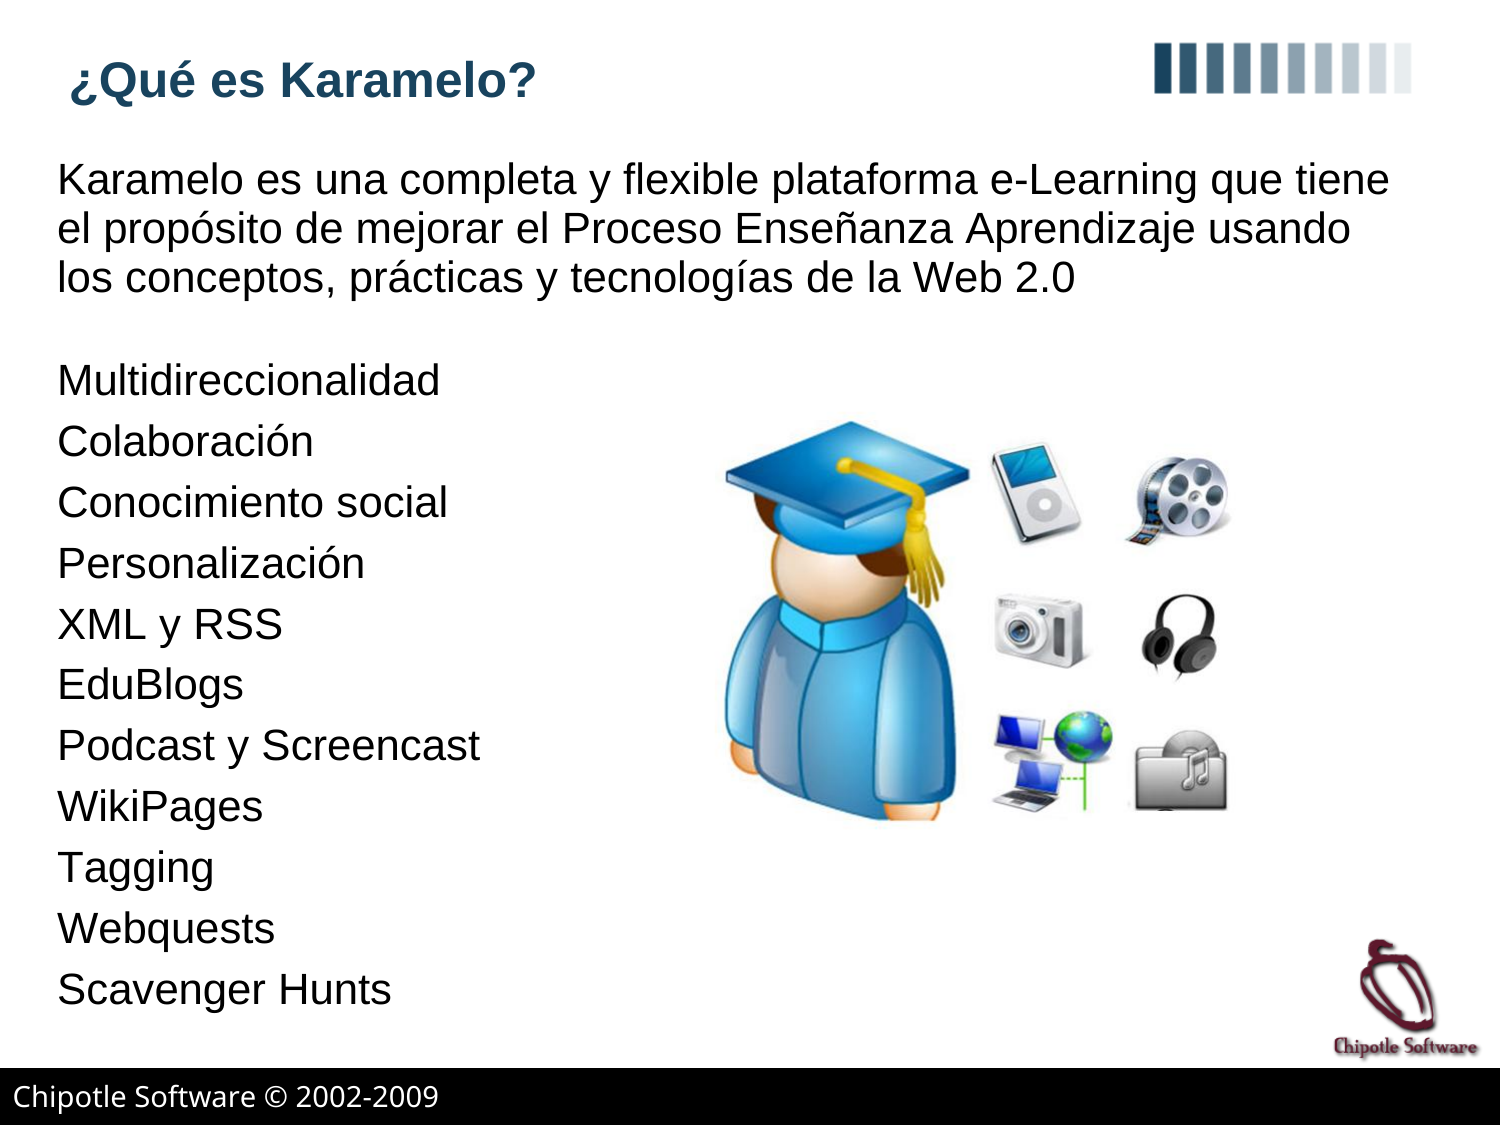

# ¿Qué es Karamelo?
Karamelo es una completa y flexible plataforma e-Learning que tiene el propósito de mejorar el Proceso Enseñanza Aprendizaje usando los conceptos, prácticas y tecnologías de la Web 2.0
Multidireccionalidad
Colaboración
Conocimiento social
Personalización
XML y RSS
EduBlogs
Podcast y Screencast
WikiPages
Tagging
Webquests
Scavenger Hunts